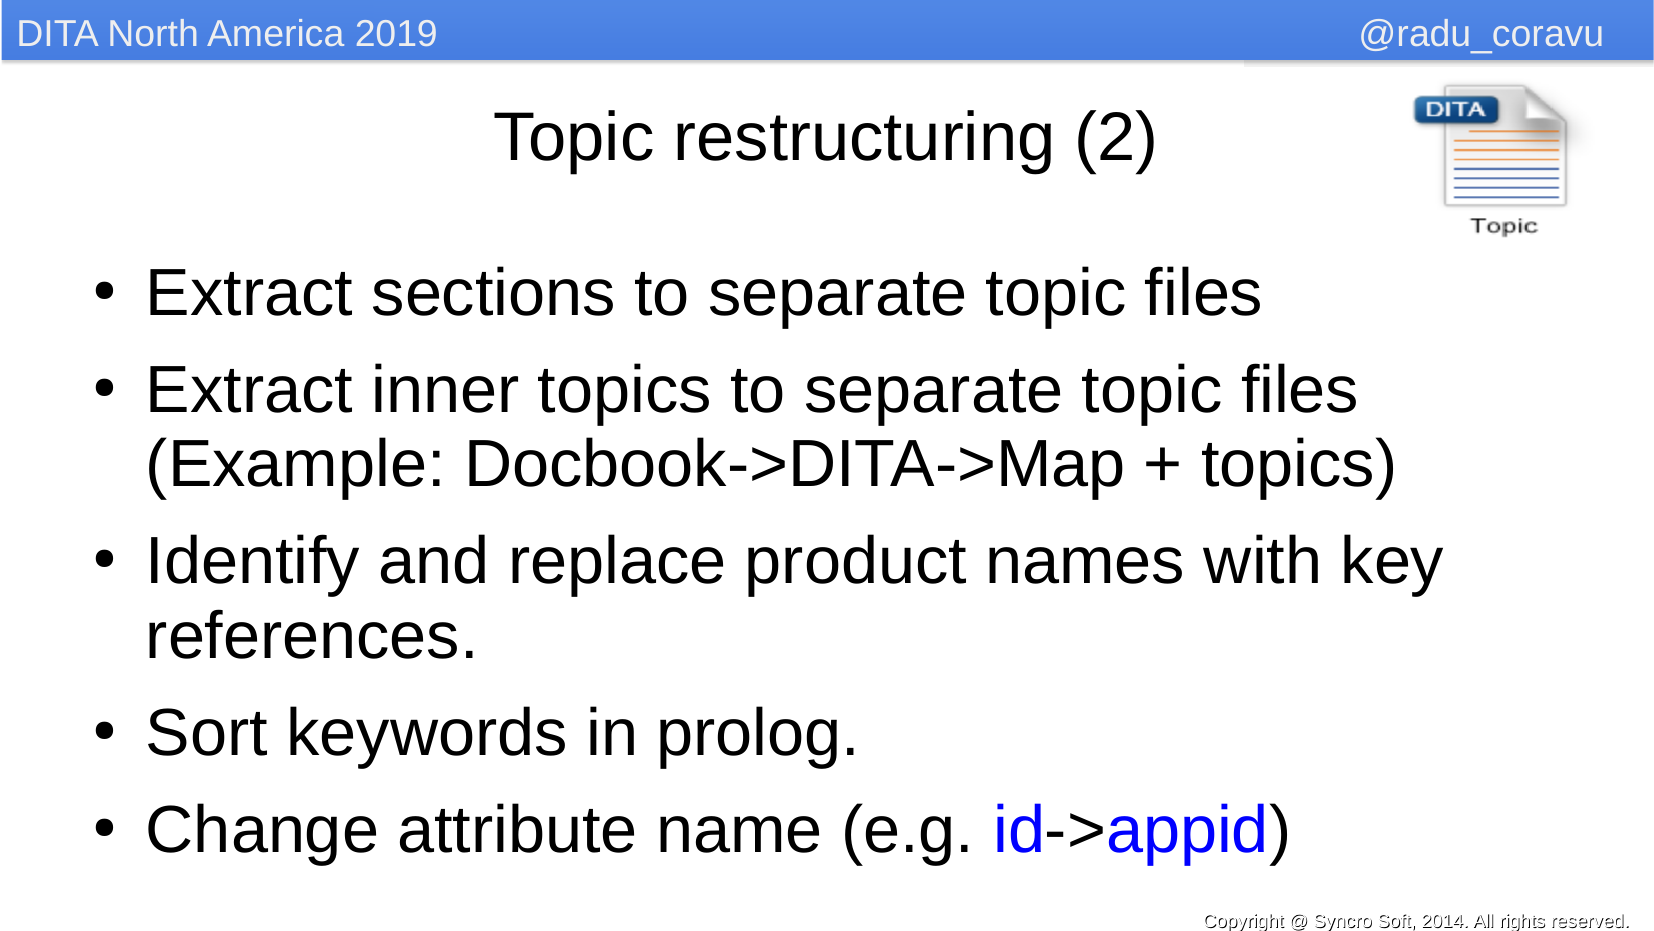

# Topic restructuring (2)
Extract sections to separate topic files
Extract inner topics to separate topic files (Example: Docbook->DITA->Map + topics)
Identify and replace product names with key references.
Sort keywords in prolog.
Change attribute name (e.g. id->appid)